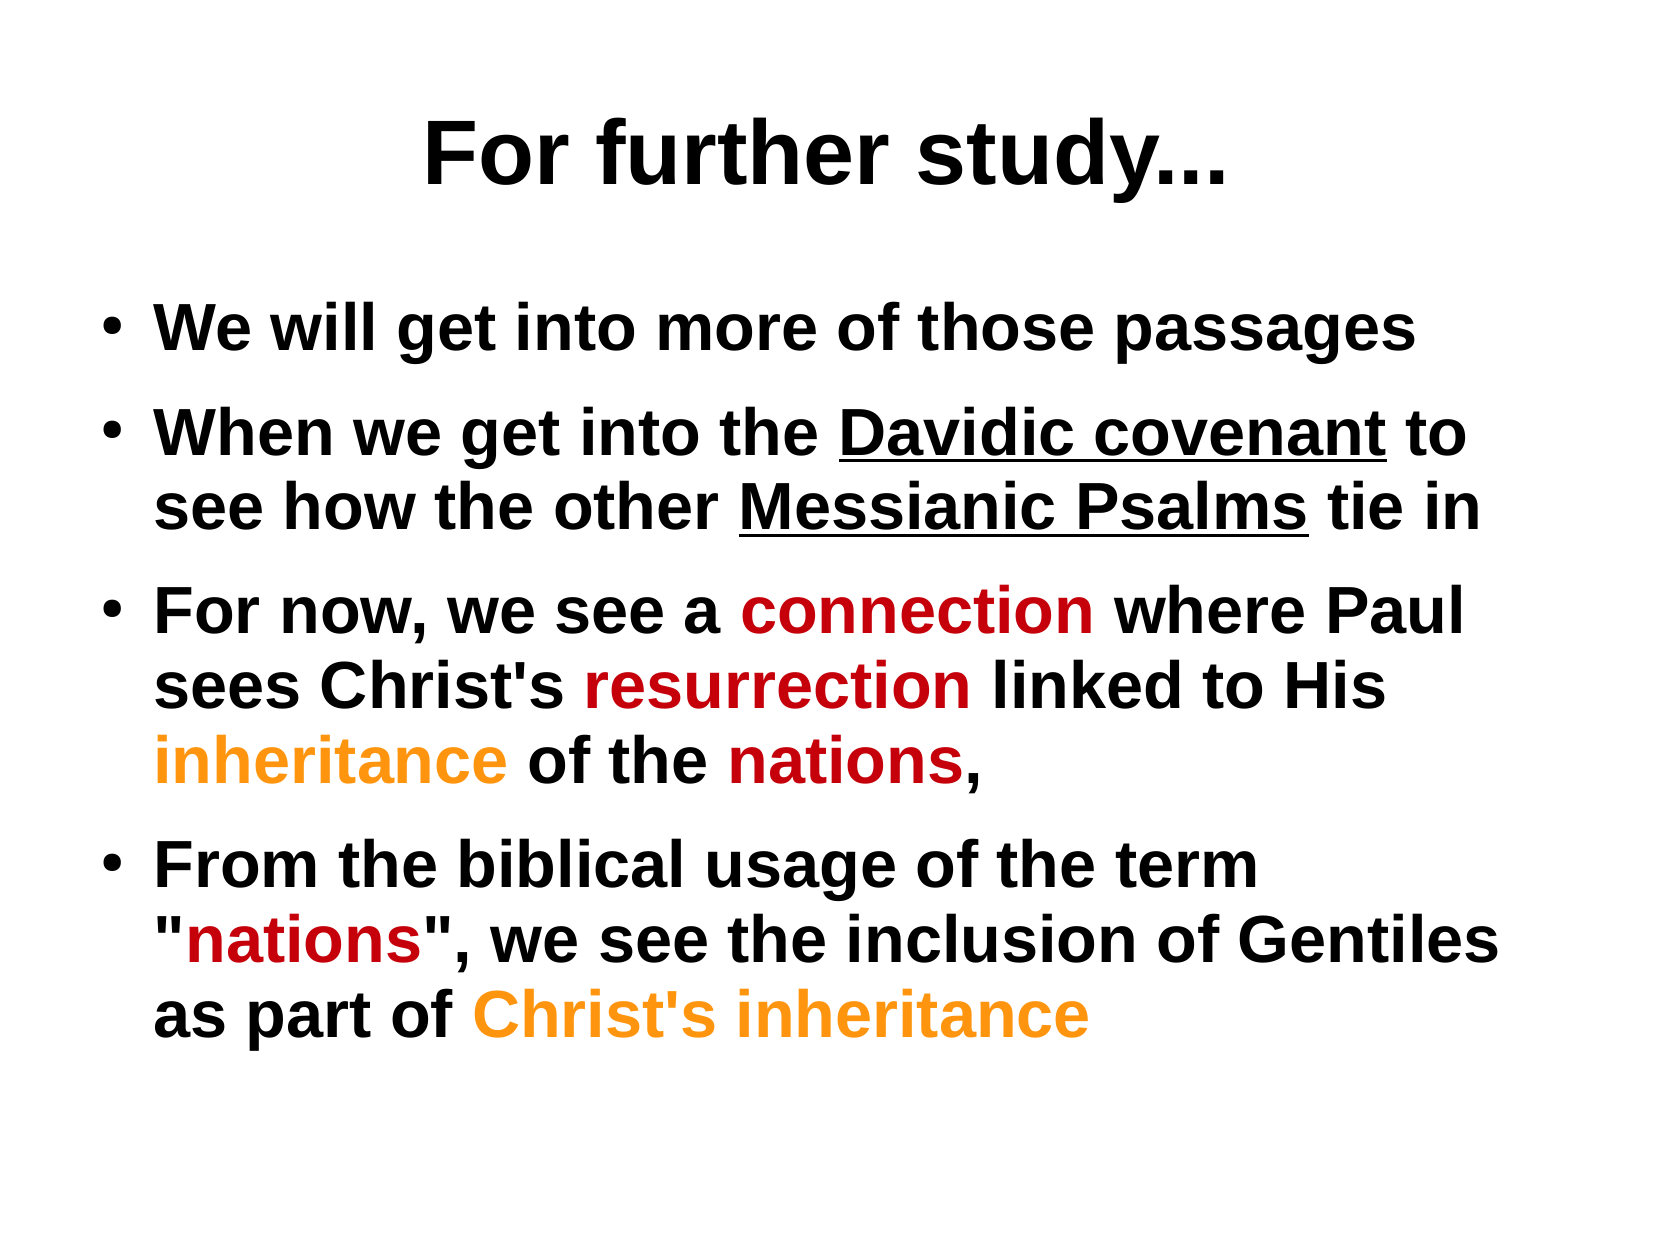

# For further study...
We will get into more of those passages
When we get into the Davidic covenant to see how the other Messianic Psalms tie in
For now, we see a connection where Paul
sees Christ's resurrection linked to His
inheritance of the nations,
From the biblical usage of the term "nations", we see the inclusion of Gentiles as part of Christ's inheritance